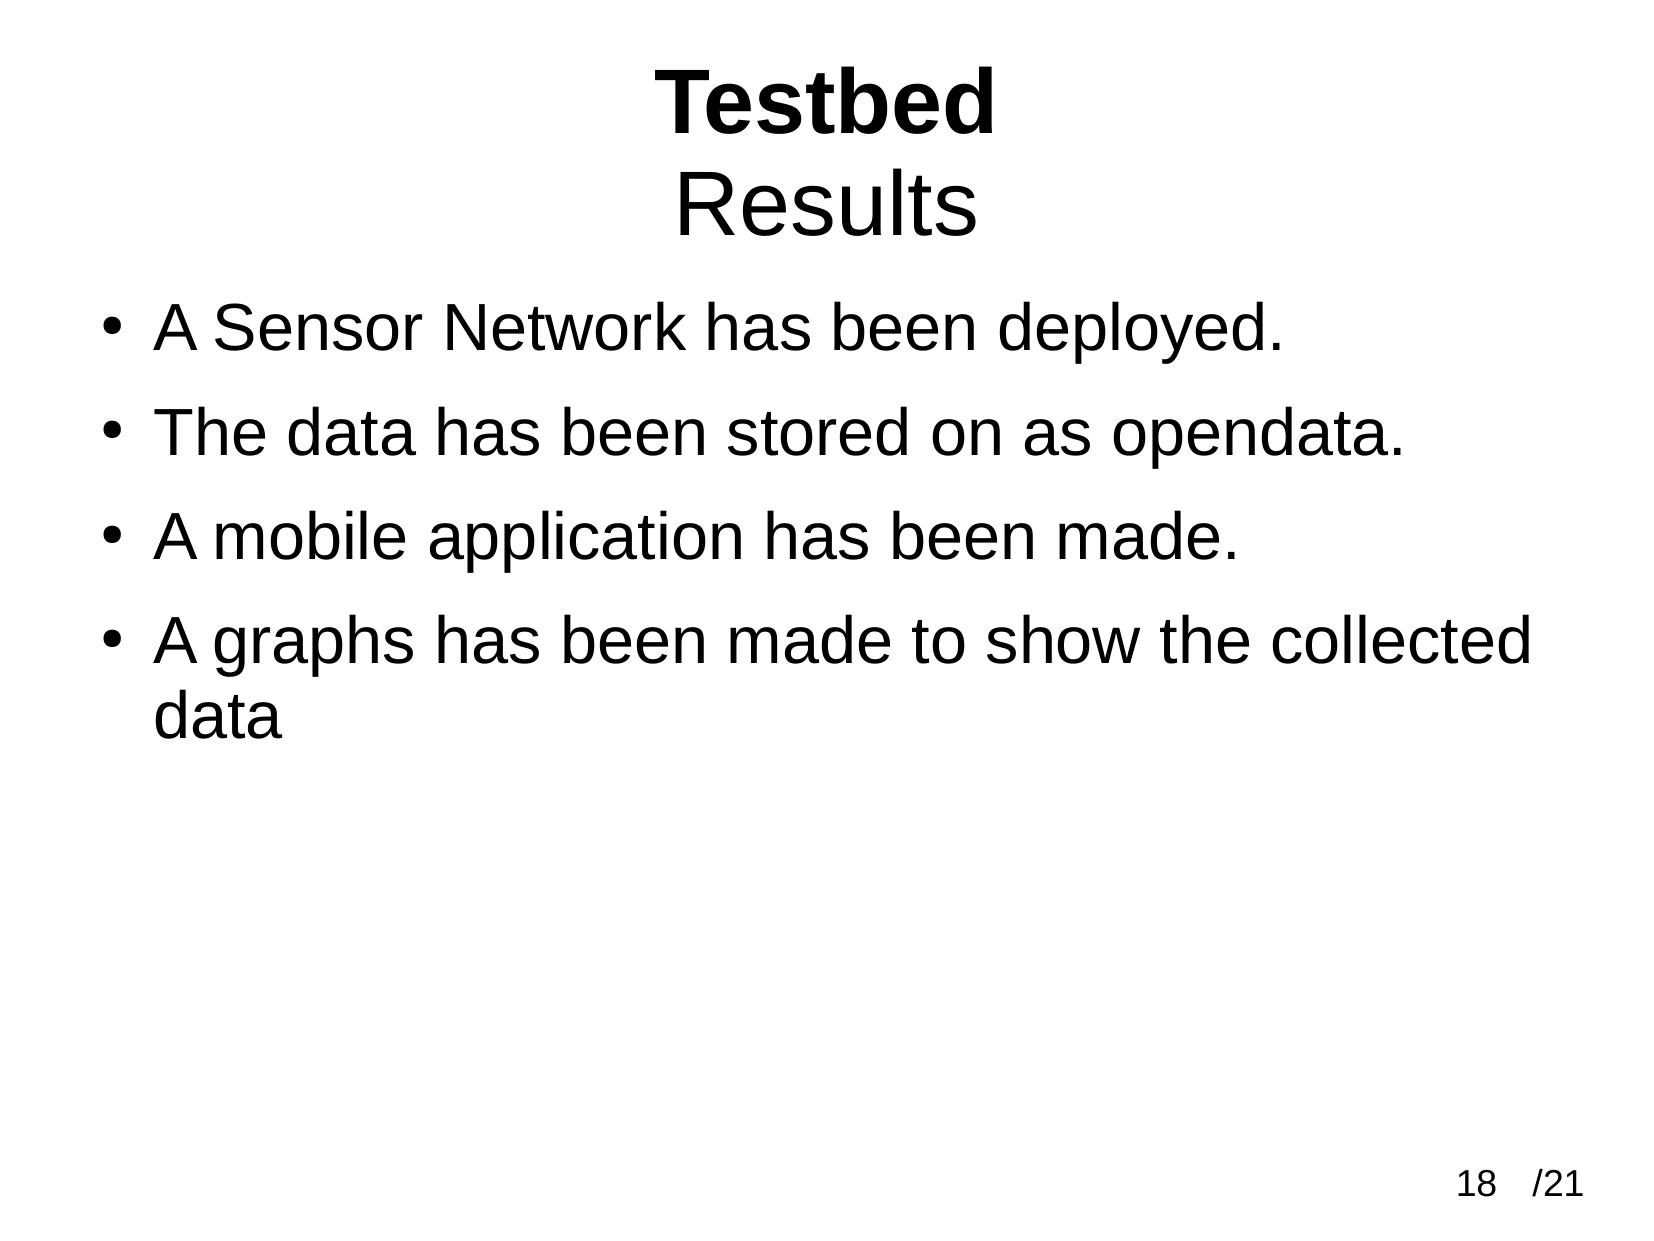

# Testbed Results
A Sensor Network has been deployed.
The data has been stored on as opendata.
A mobile application has been made.
A graphs has been made to show the collected data
/21